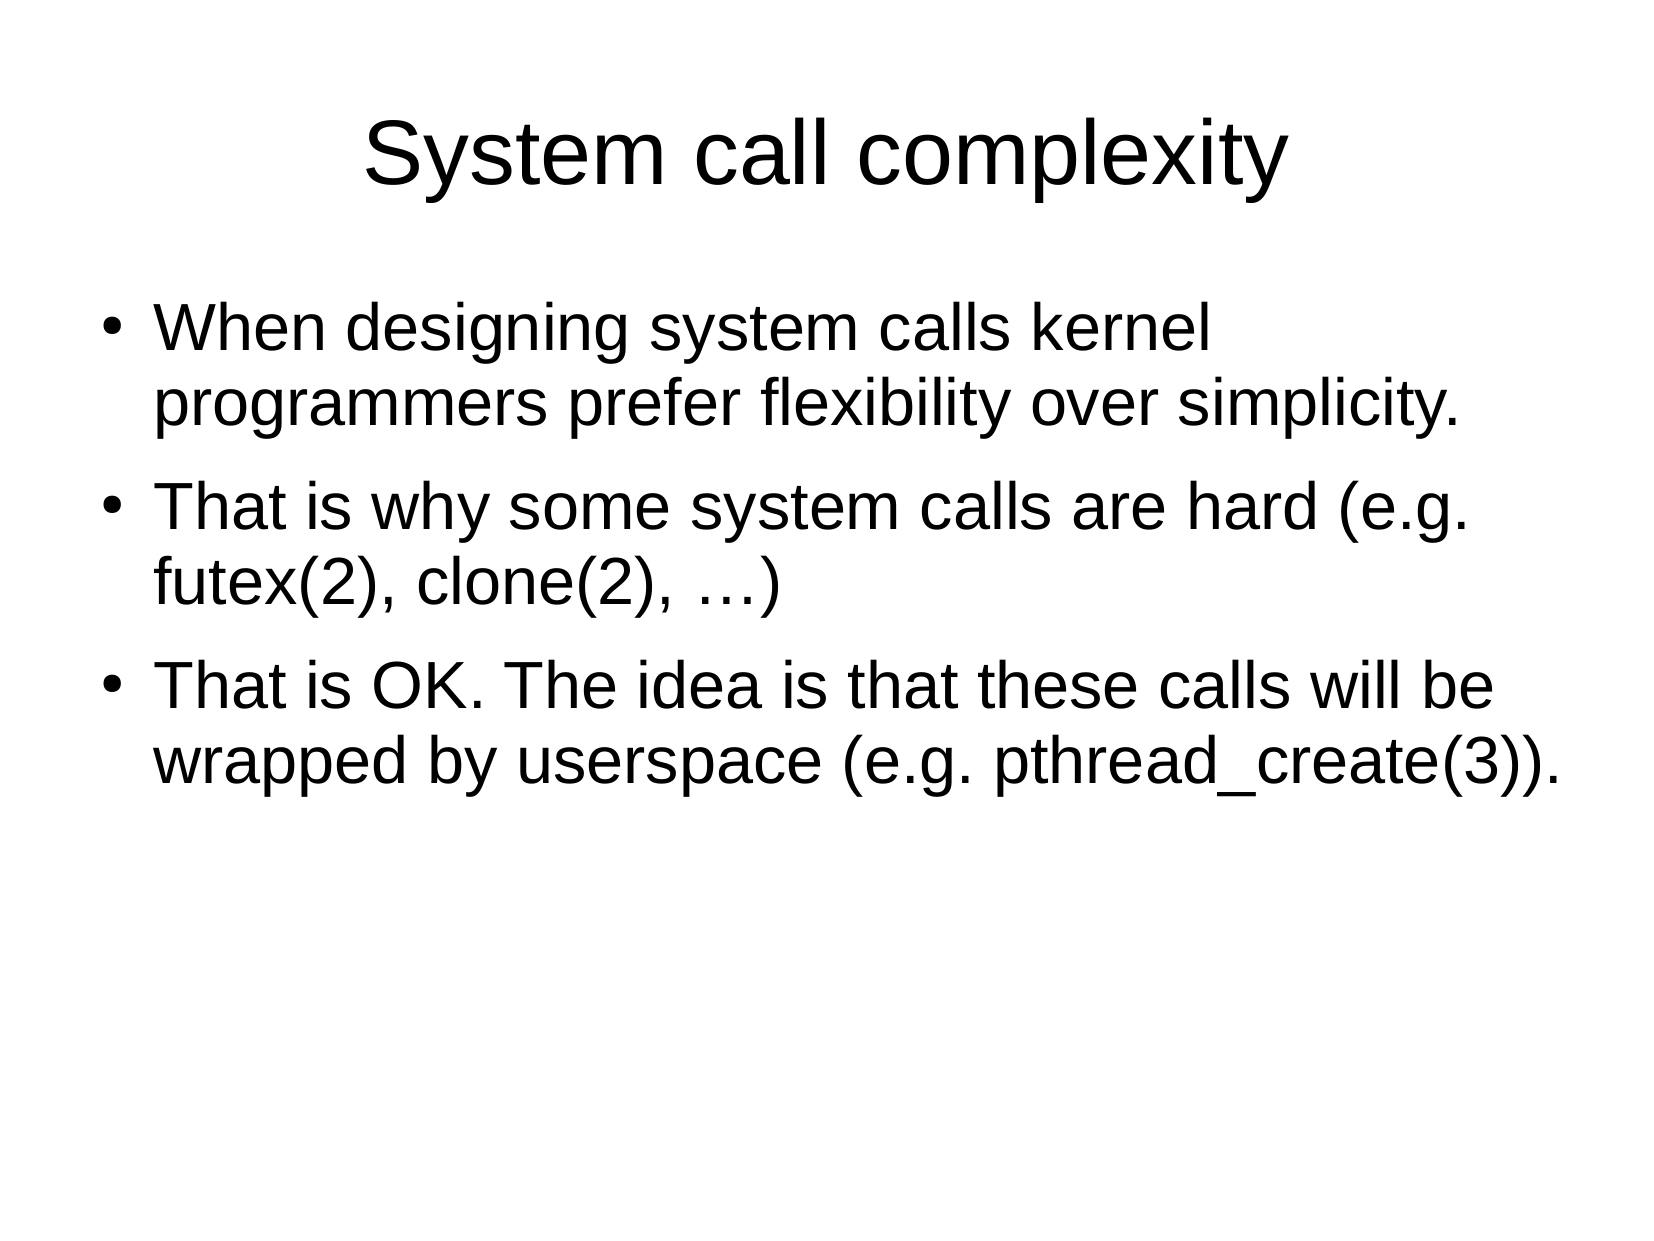

# System call complexity
When designing system calls kernel programmers prefer flexibility over simplicity.
That is why some system calls are hard (e.g. futex(2), clone(2), …)
That is OK. The idea is that these calls will be wrapped by userspace (e.g. pthread_create(3)).